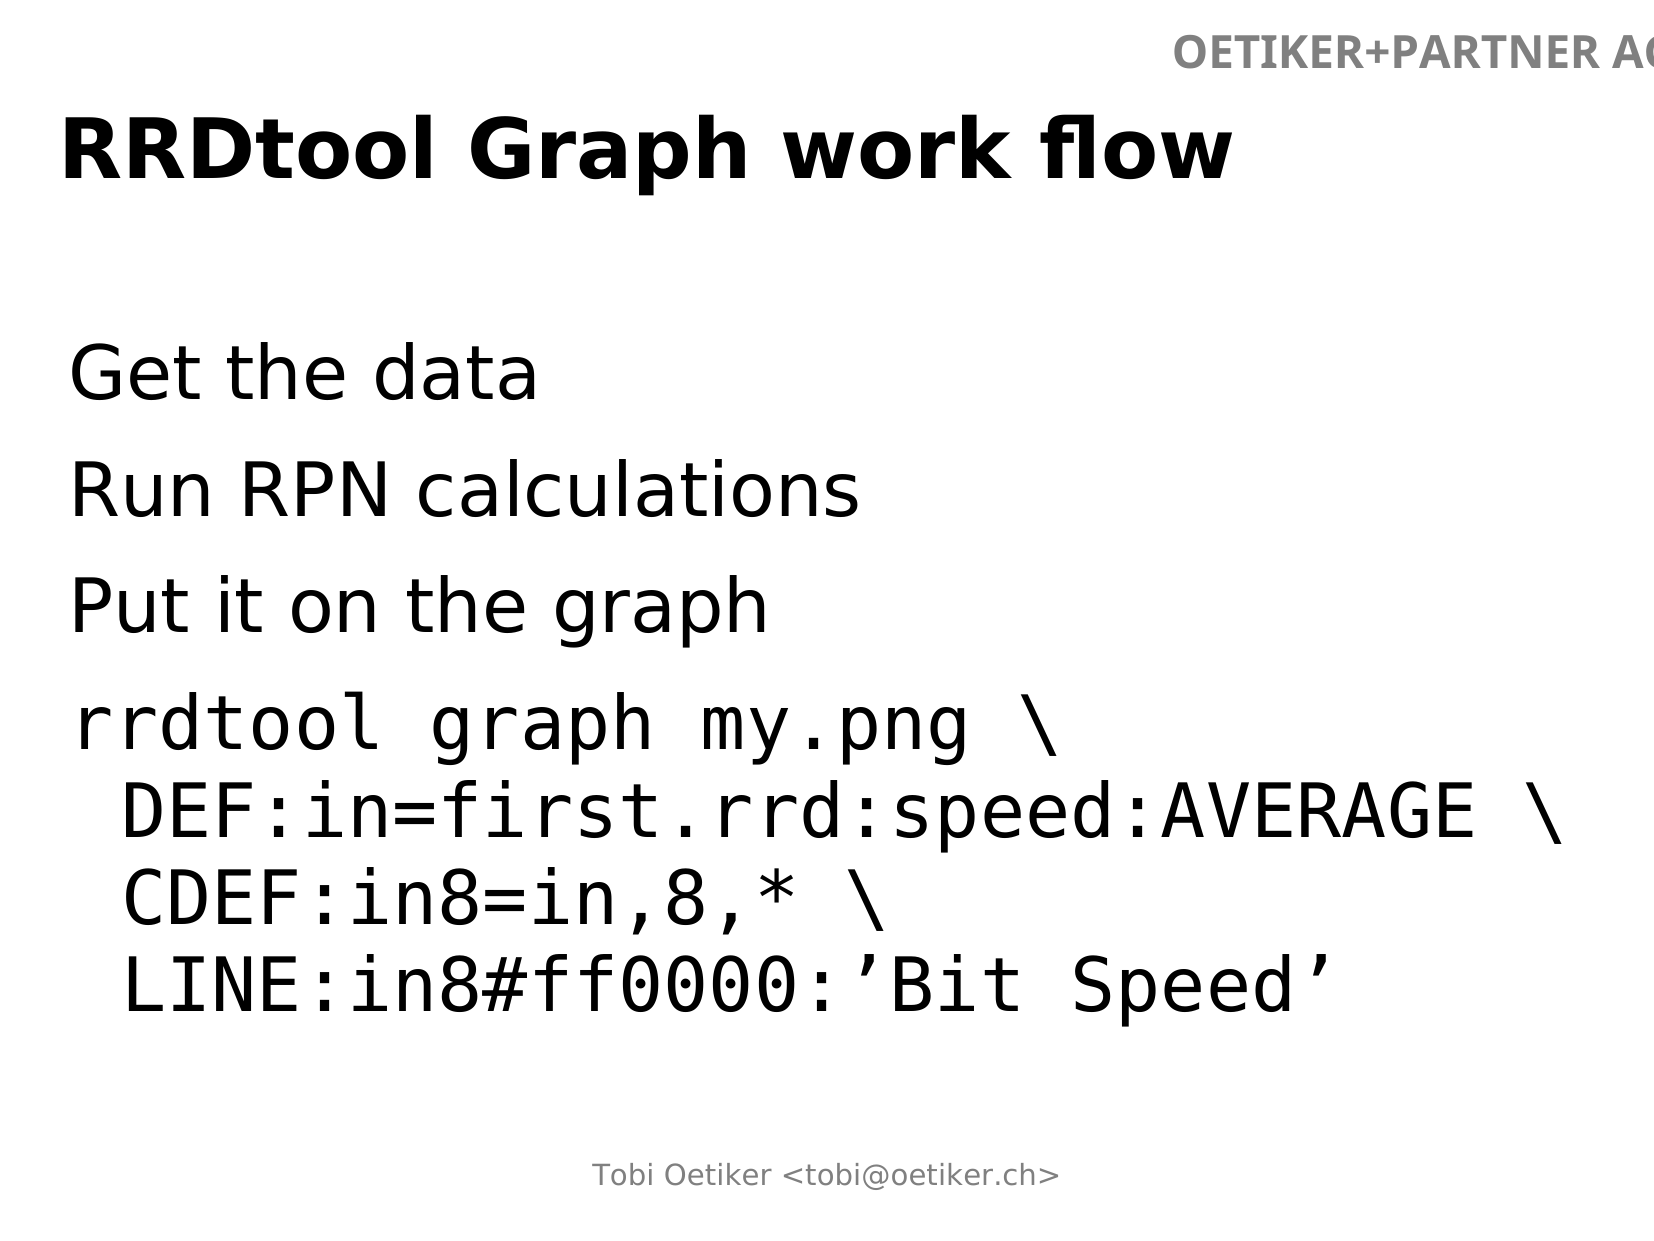

# RRDtool Graph work flow
Get the data
Run RPN calculations
Put it on the graph
rrdtool graph my.png \
DEF:in=first.rrd:speed:AVERAGE \
CDEF:in8=in,8,* \
LINE:in8#ff0000:’Bit Speed’